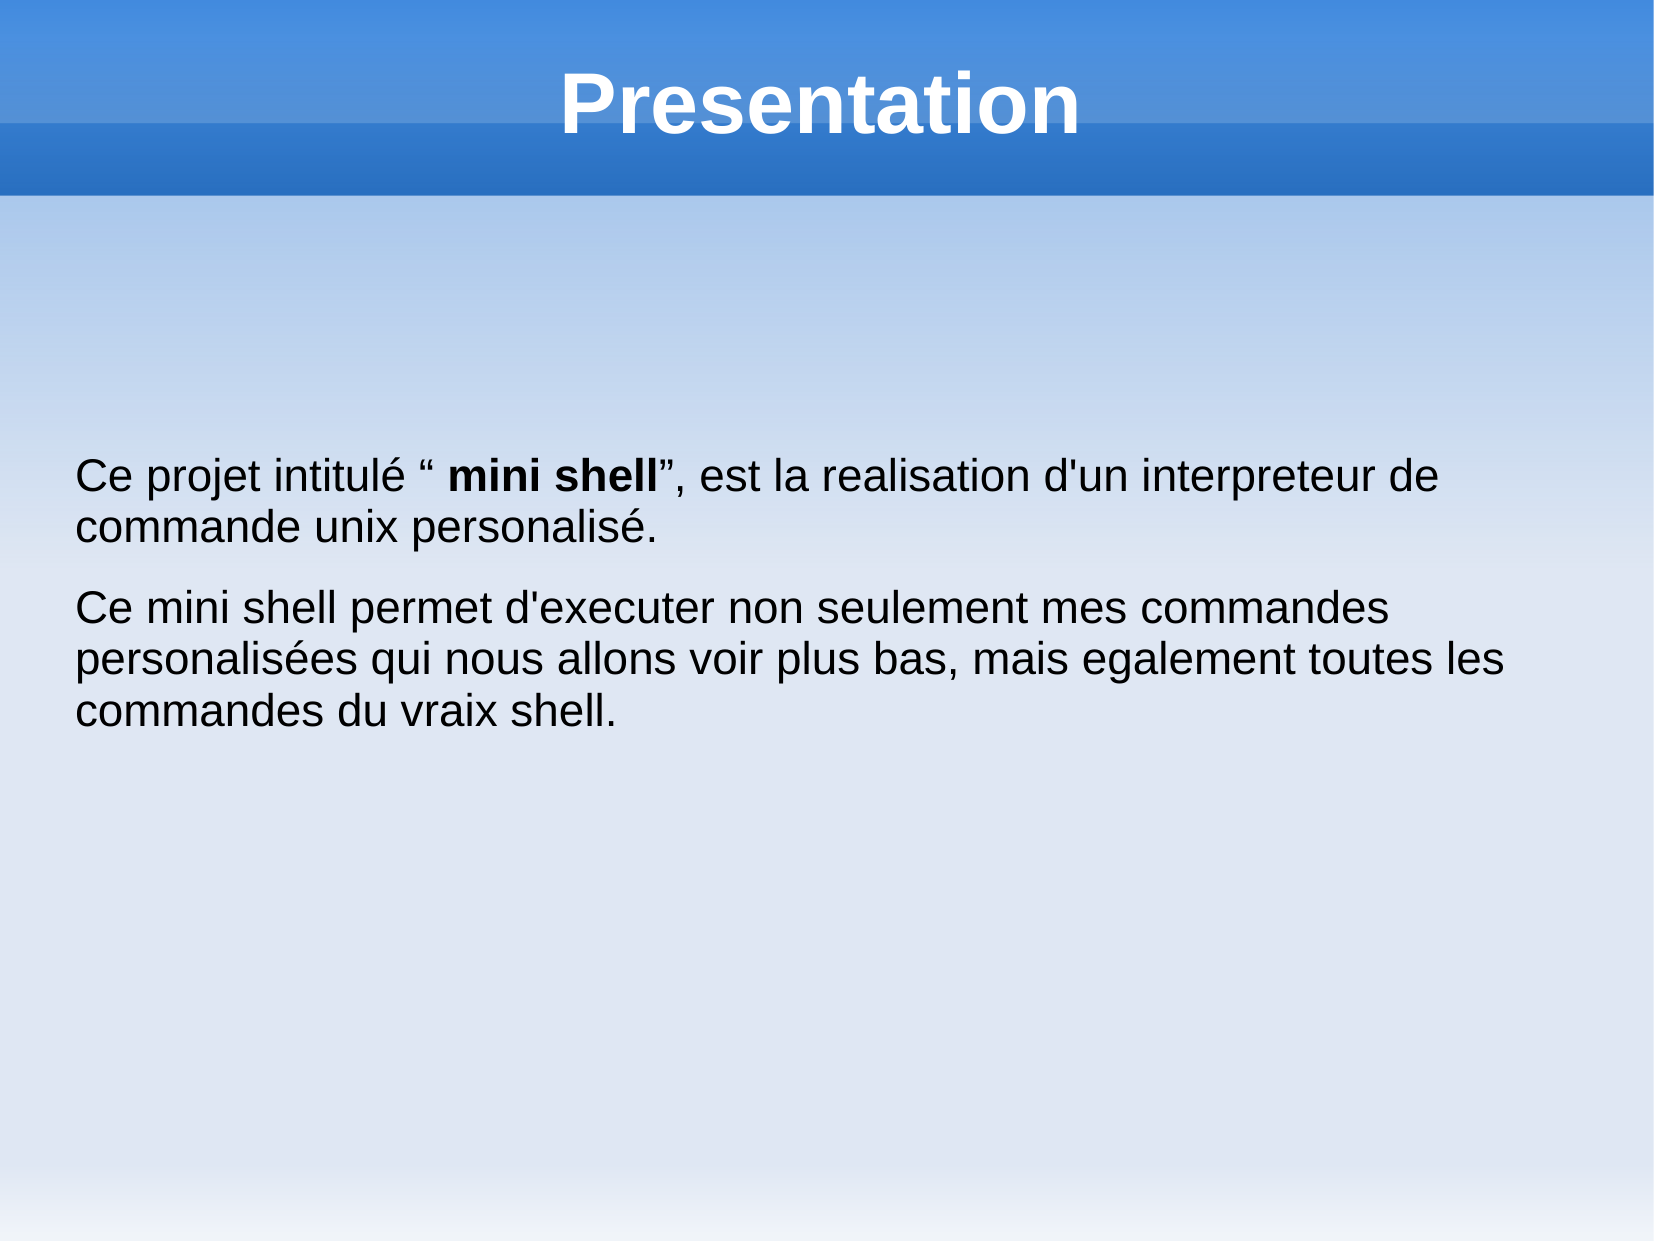

# Presentation
Ce projet intitulé “ mini shell”, est la realisation d'un interpreteur de commande unix personalisé.
Ce mini shell permet d'executer non seulement mes commandes personalisées qui nous allons voir plus bas, mais egalement toutes les commandes du vraix shell.